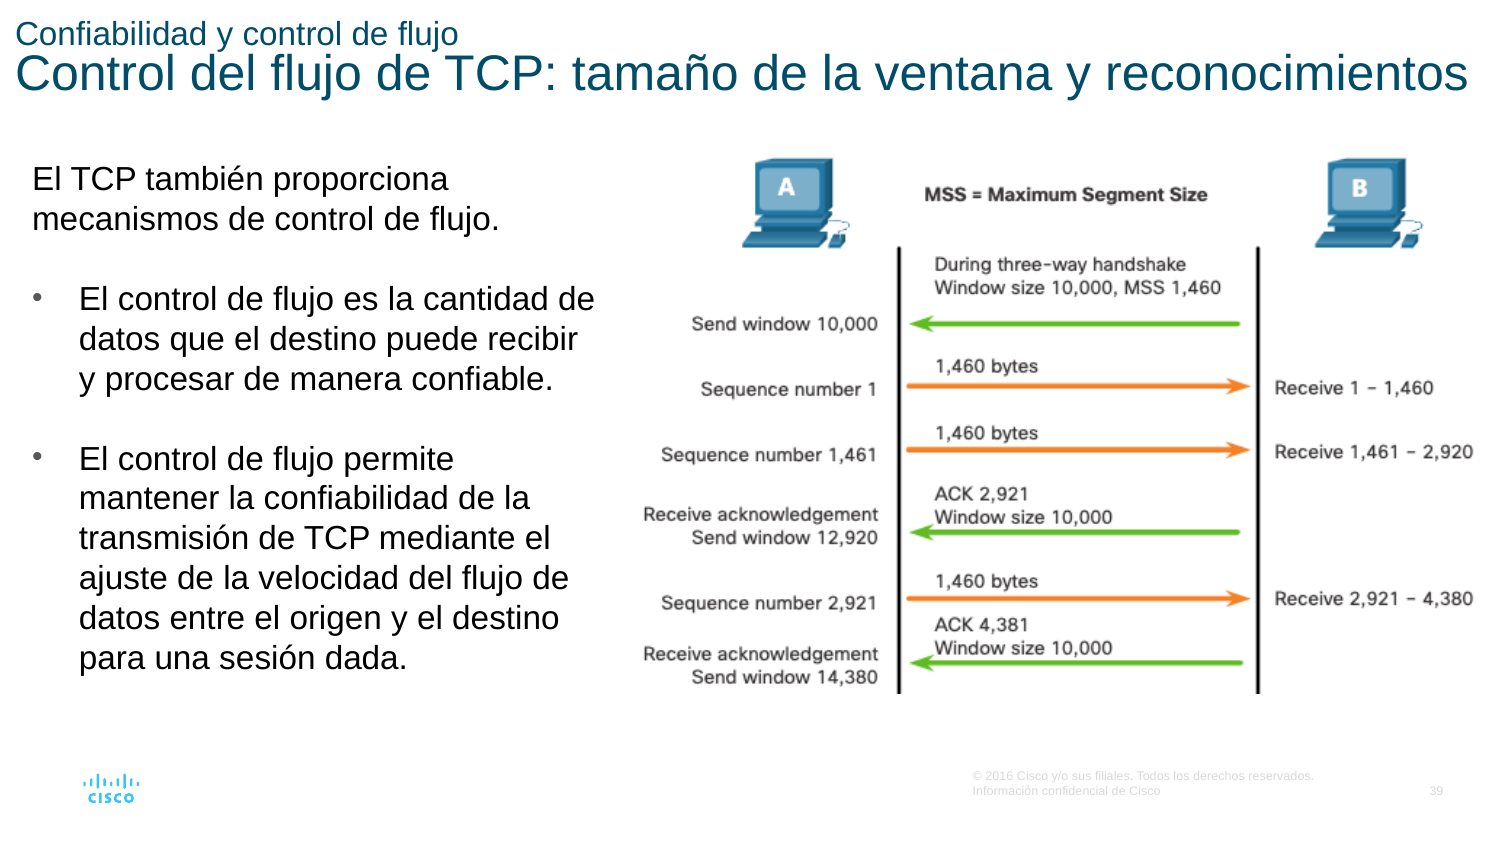

# Confiabilidad y control de flujo Control del flujo de TCP: tamaño de la ventana y reconocimientos
El TCP también proporciona mecanismos de control de flujo.
El control de flujo es la cantidad de datos que el destino puede recibir y procesar de manera confiable.
El control de flujo permite mantener la confiabilidad de la transmisión de TCP mediante el ajuste de la velocidad del flujo de datos entre el origen y el destino para una sesión dada.